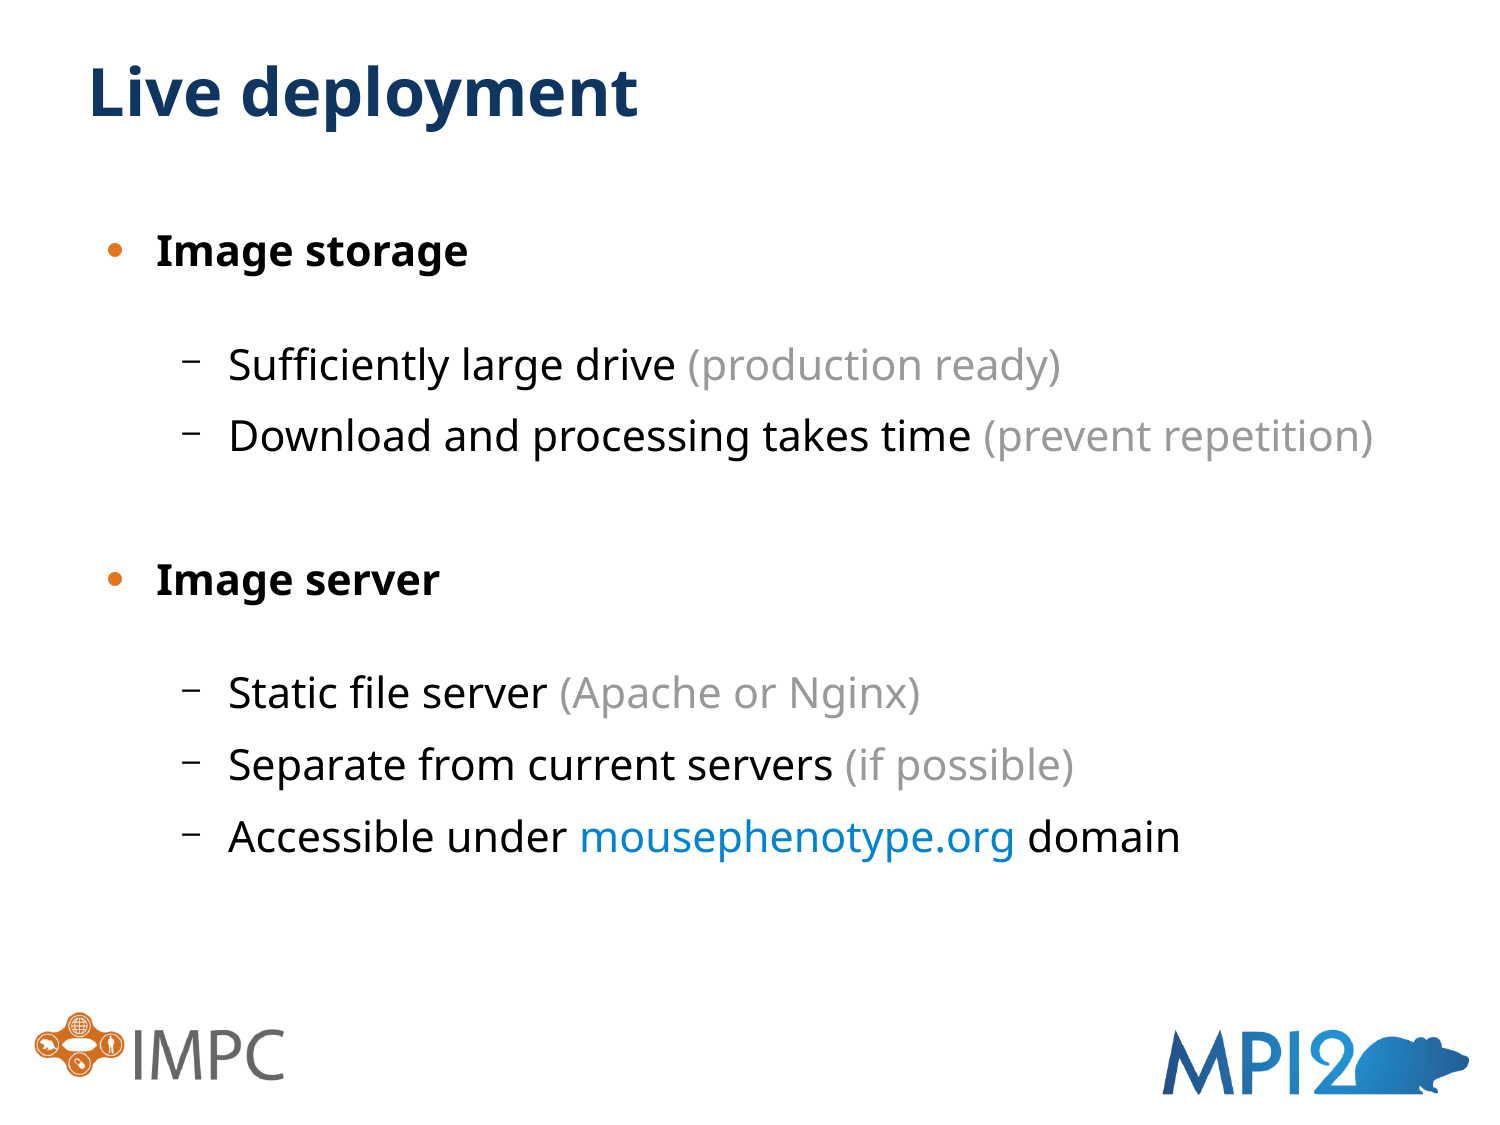

# Live deployment
Image storage
Sufficiently large drive (production ready)
Download and processing takes time (prevent repetition)
Image server
Static file server (Apache or Nginx)
Separate from current servers (if possible)
Accessible under mousephenotype.org domain